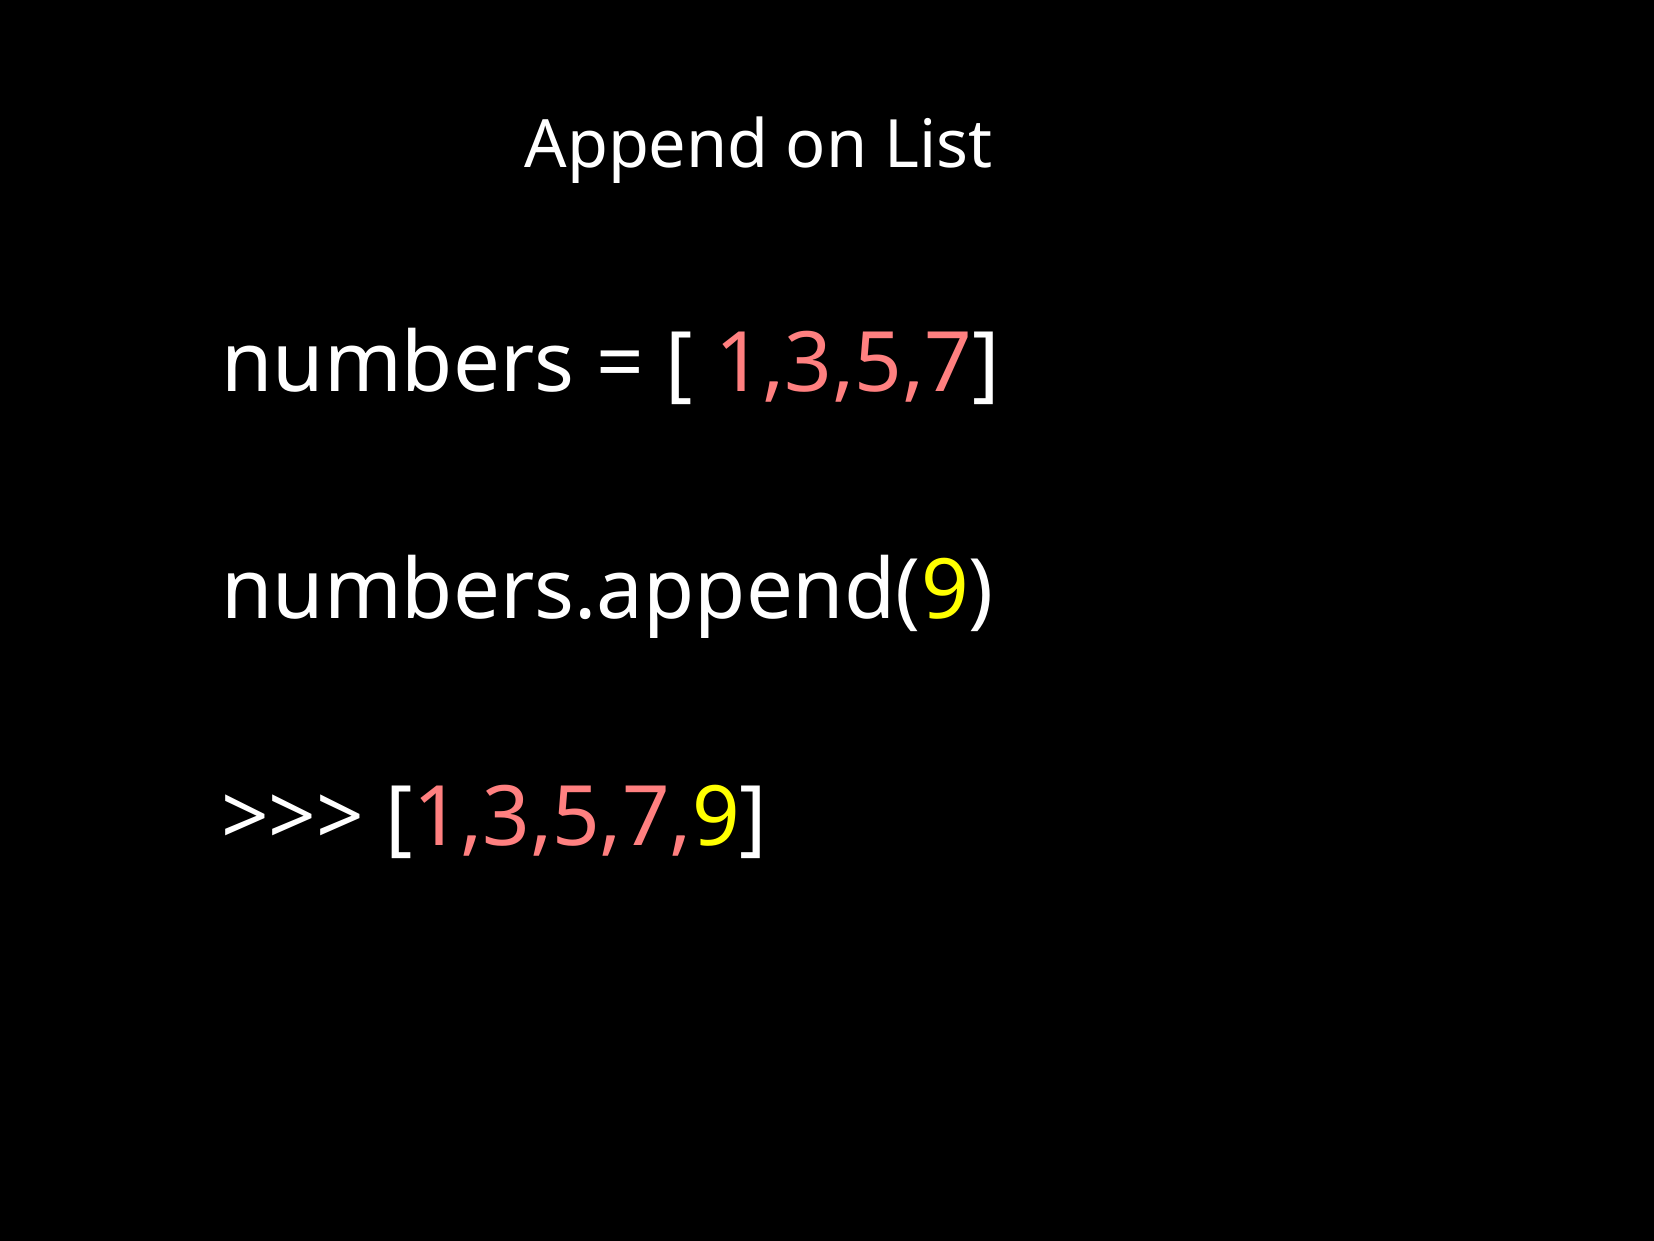

Append on List
numbers = [ 1,3,5,7]
numbers.append(9)
>>> [1,3,5,7,9]